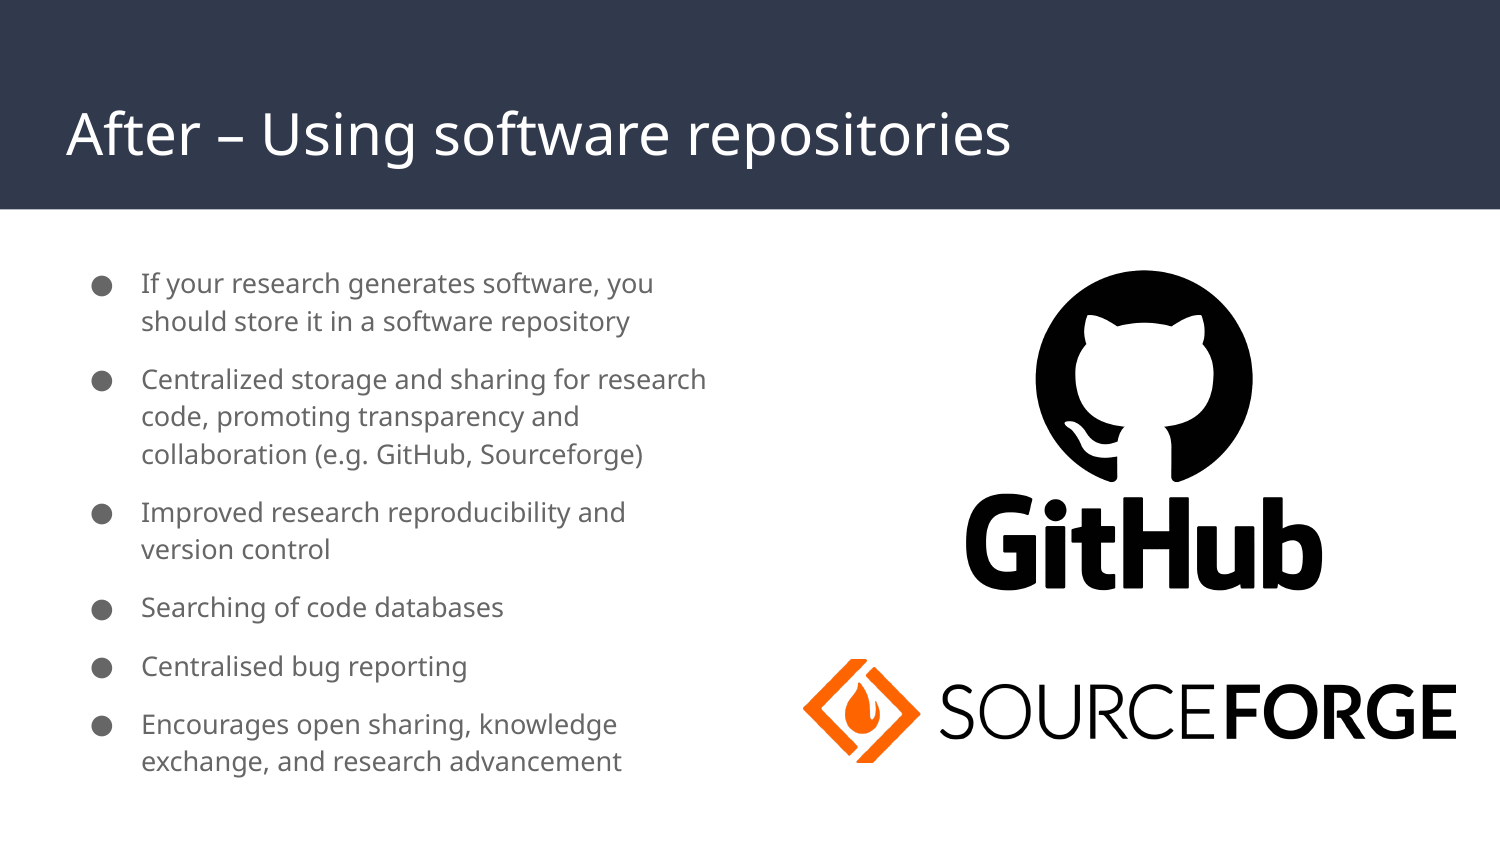

# After – Using software repositories
If your research generates software, you should store it in a software repository
Centralized storage and sharing for research code, promoting transparency and collaboration (e.g. GitHub, Sourceforge)
Improved research reproducibility and version control
Searching of code databases
Centralised bug reporting
Encourages open sharing, knowledge exchange, and research advancement